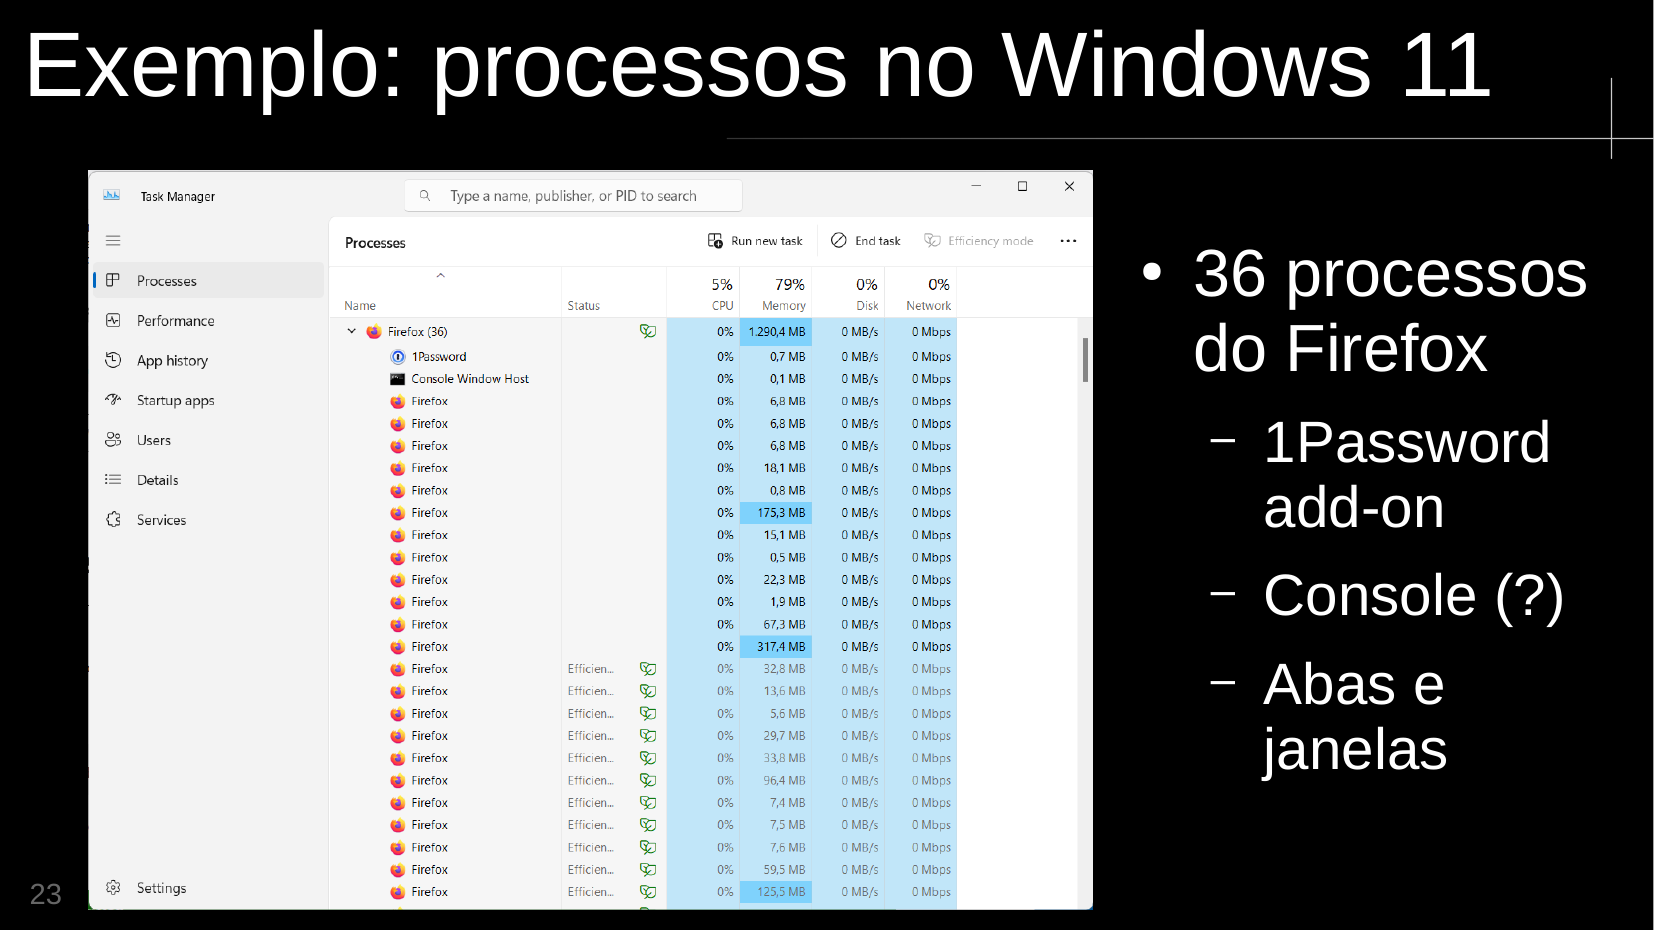

# Exemplo: processos no Windows 11
36 processos do Firefox
1Password add-on
Console (?)
Abas e janelas
23